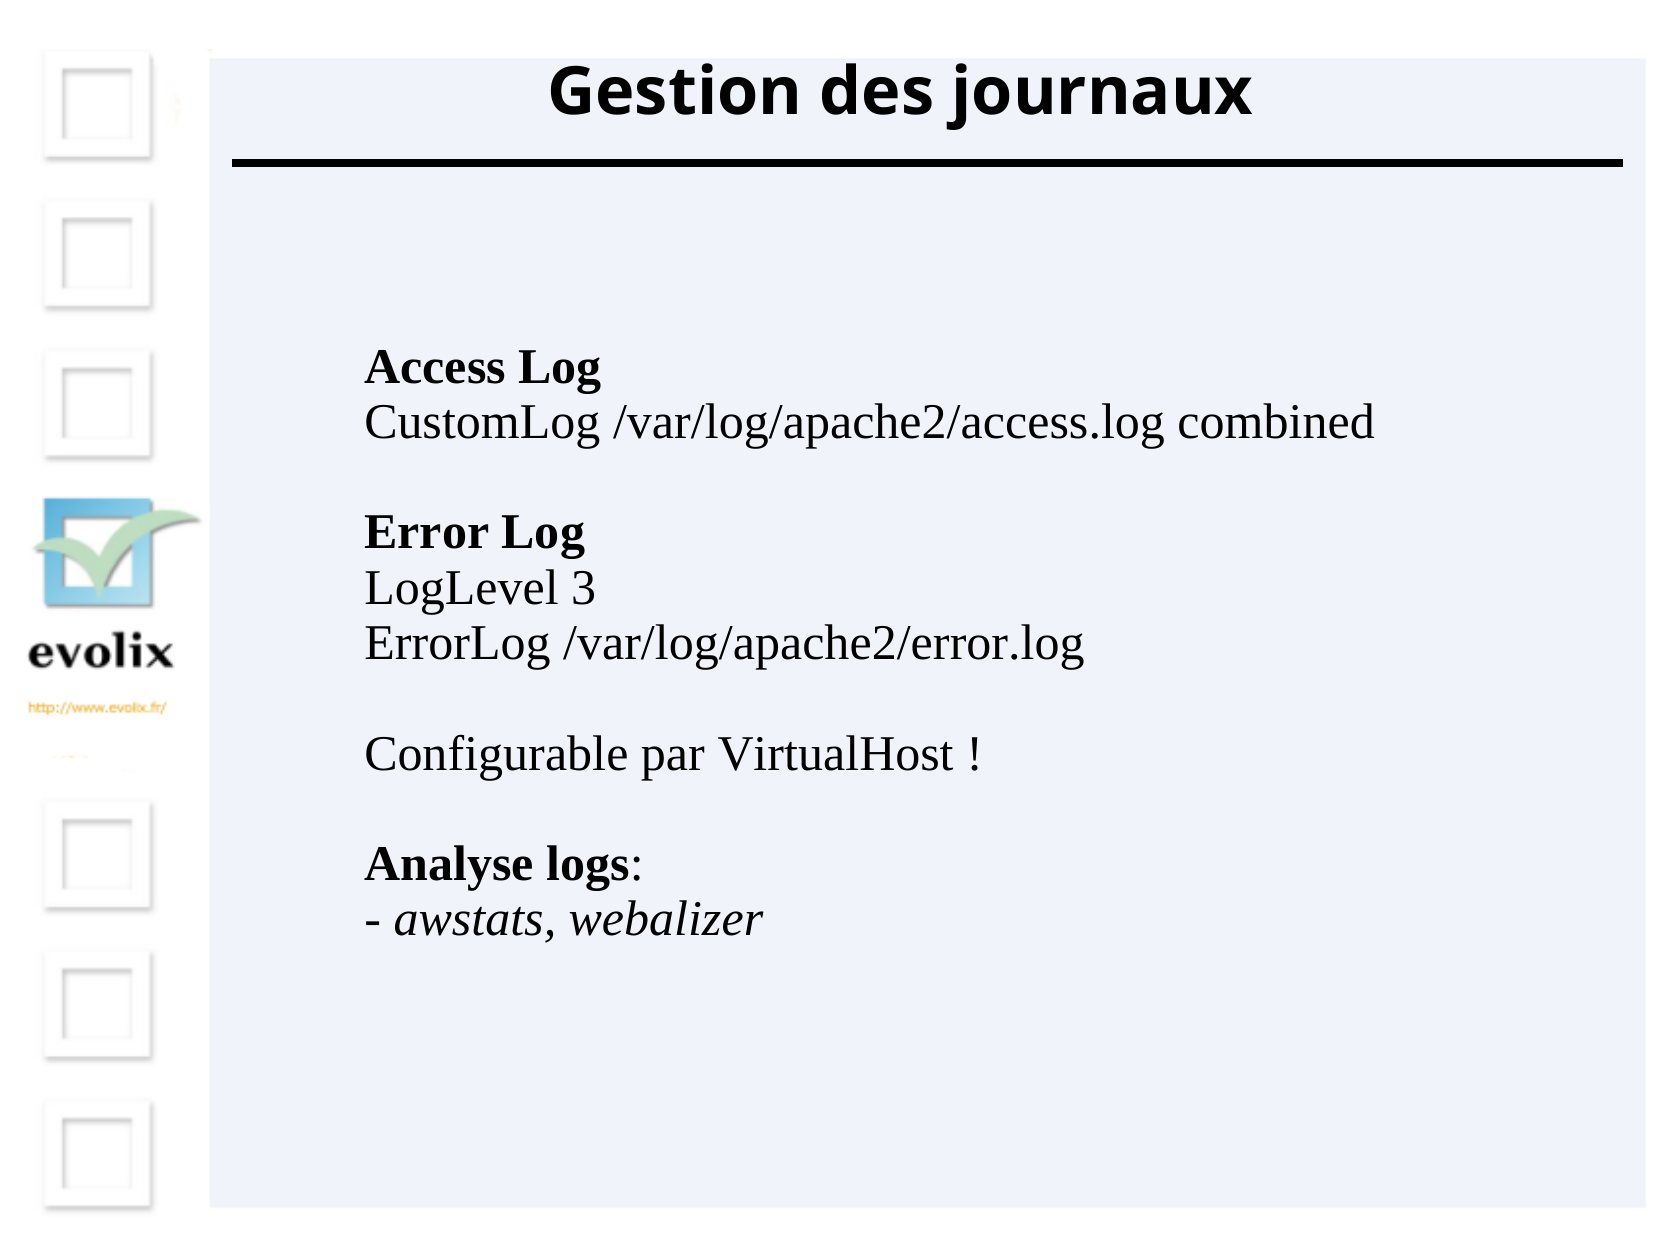

# Gestion des journaux
Access Log
CustomLog /var/log/apache2/access.log combined
Error Log
LogLevel 3
ErrorLog /var/log/apache2/error.log
Configurable par VirtualHost !
Analyse logs:
- awstats, webalizer